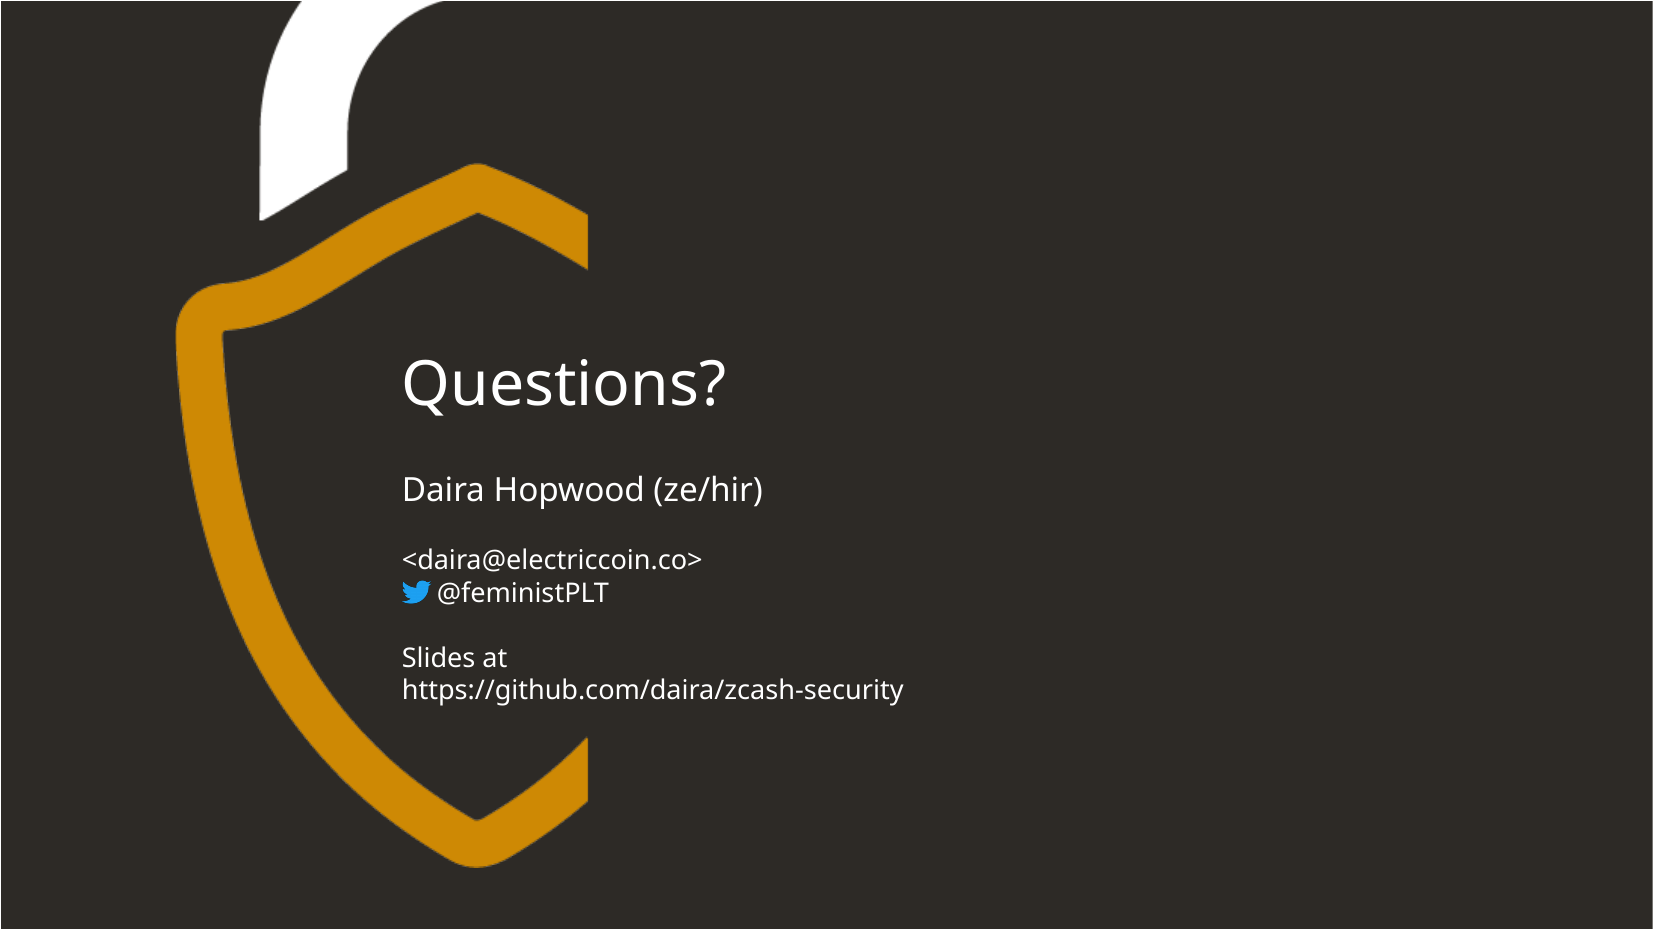

# Questions?
Daira Hopwood (ze/hir)
<daira@electriccoin.co>
 @feministPLT
Slides at https://github.com/daira/zcash-security